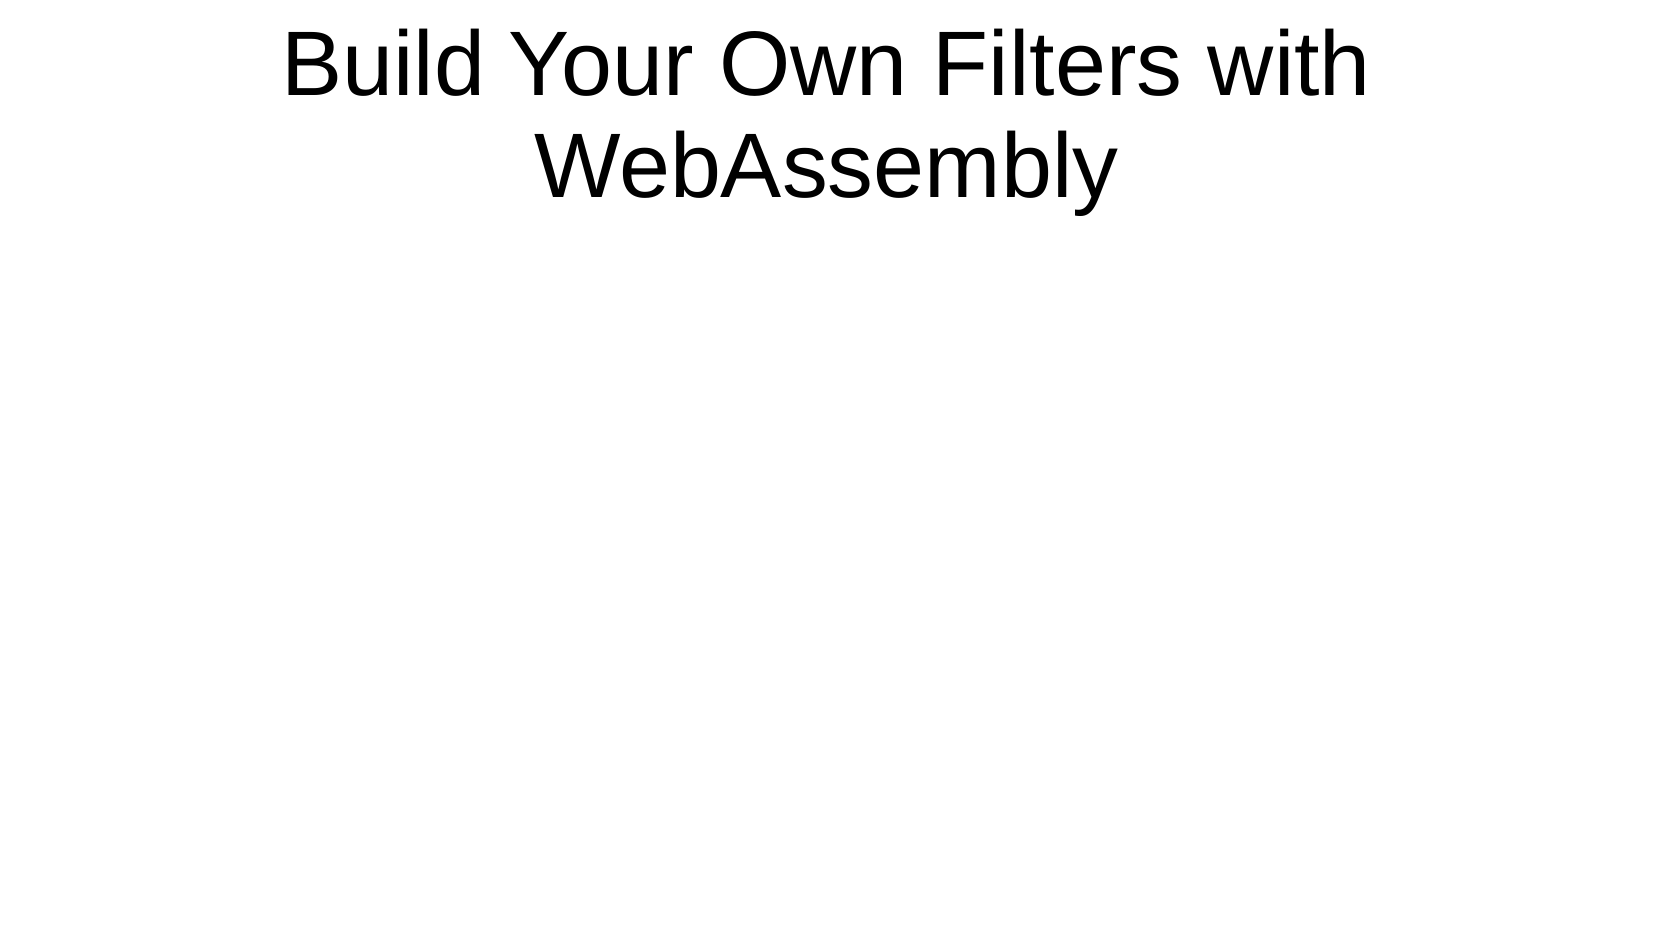

# Build Your Own Filters with WebAssembly